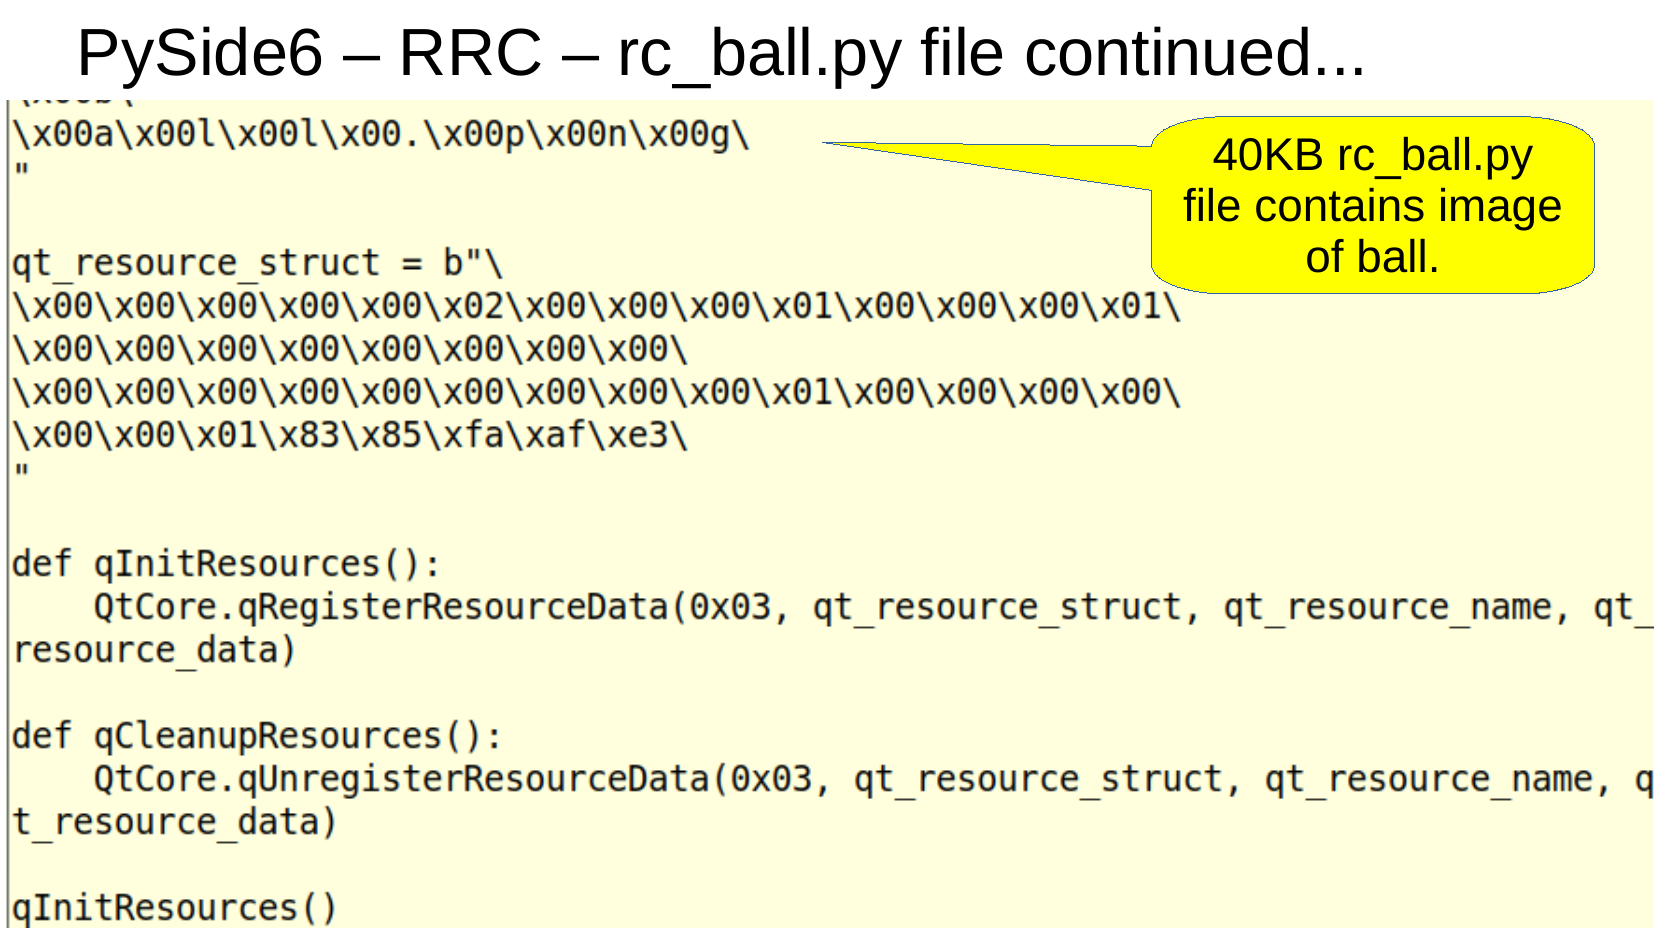

# PySide6 – RRC – rc_ball.py file continued...
40KB rc_ball.py file contains image of ball.